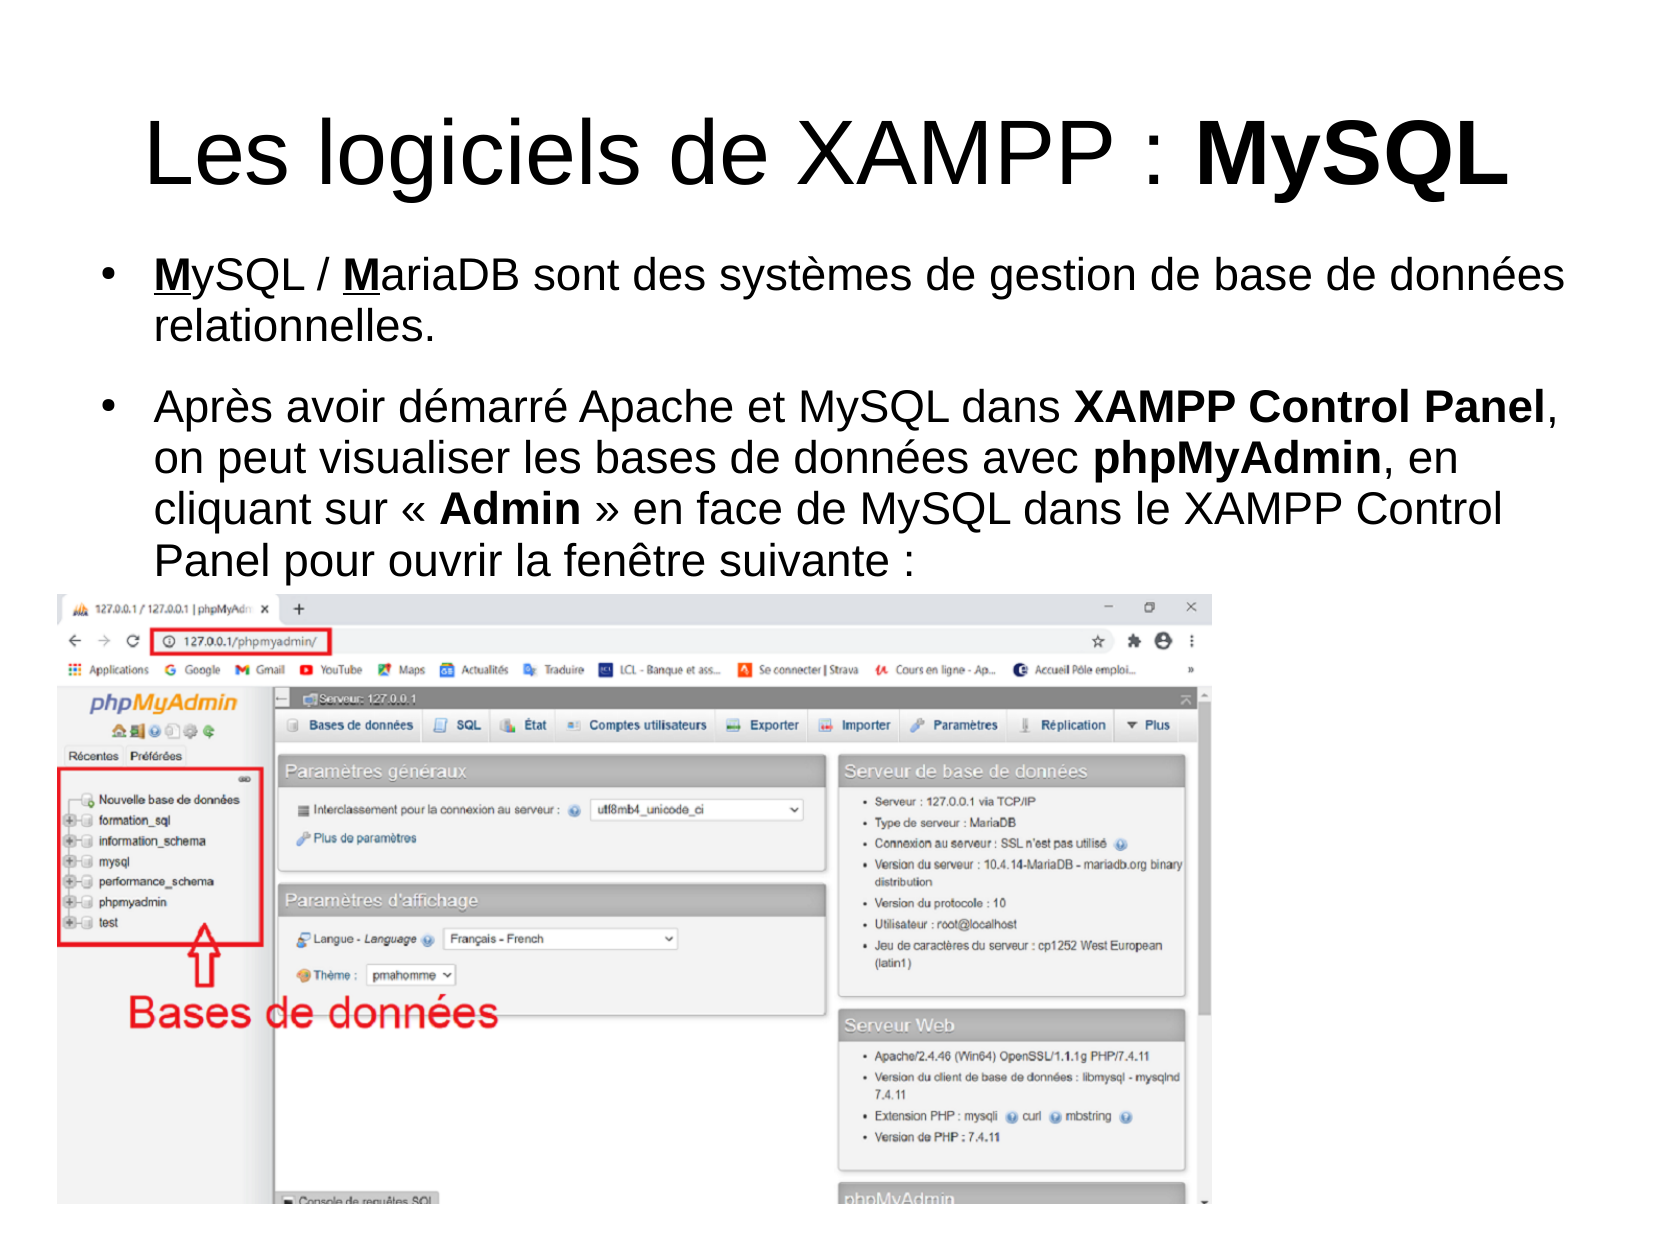

# Les logiciels de XAMPP : MySQL
MySQL / MariaDB sont des systèmes de gestion de base de données relationnelles.
Après avoir démarré Apache et MySQL dans XAMPP Control Panel, on peut visualiser les bases de données avec phpMyAdmin, en cliquant sur « Admin » en face de MySQL dans le XAMPP Control Panel pour ouvrir la fenêtre suivante :